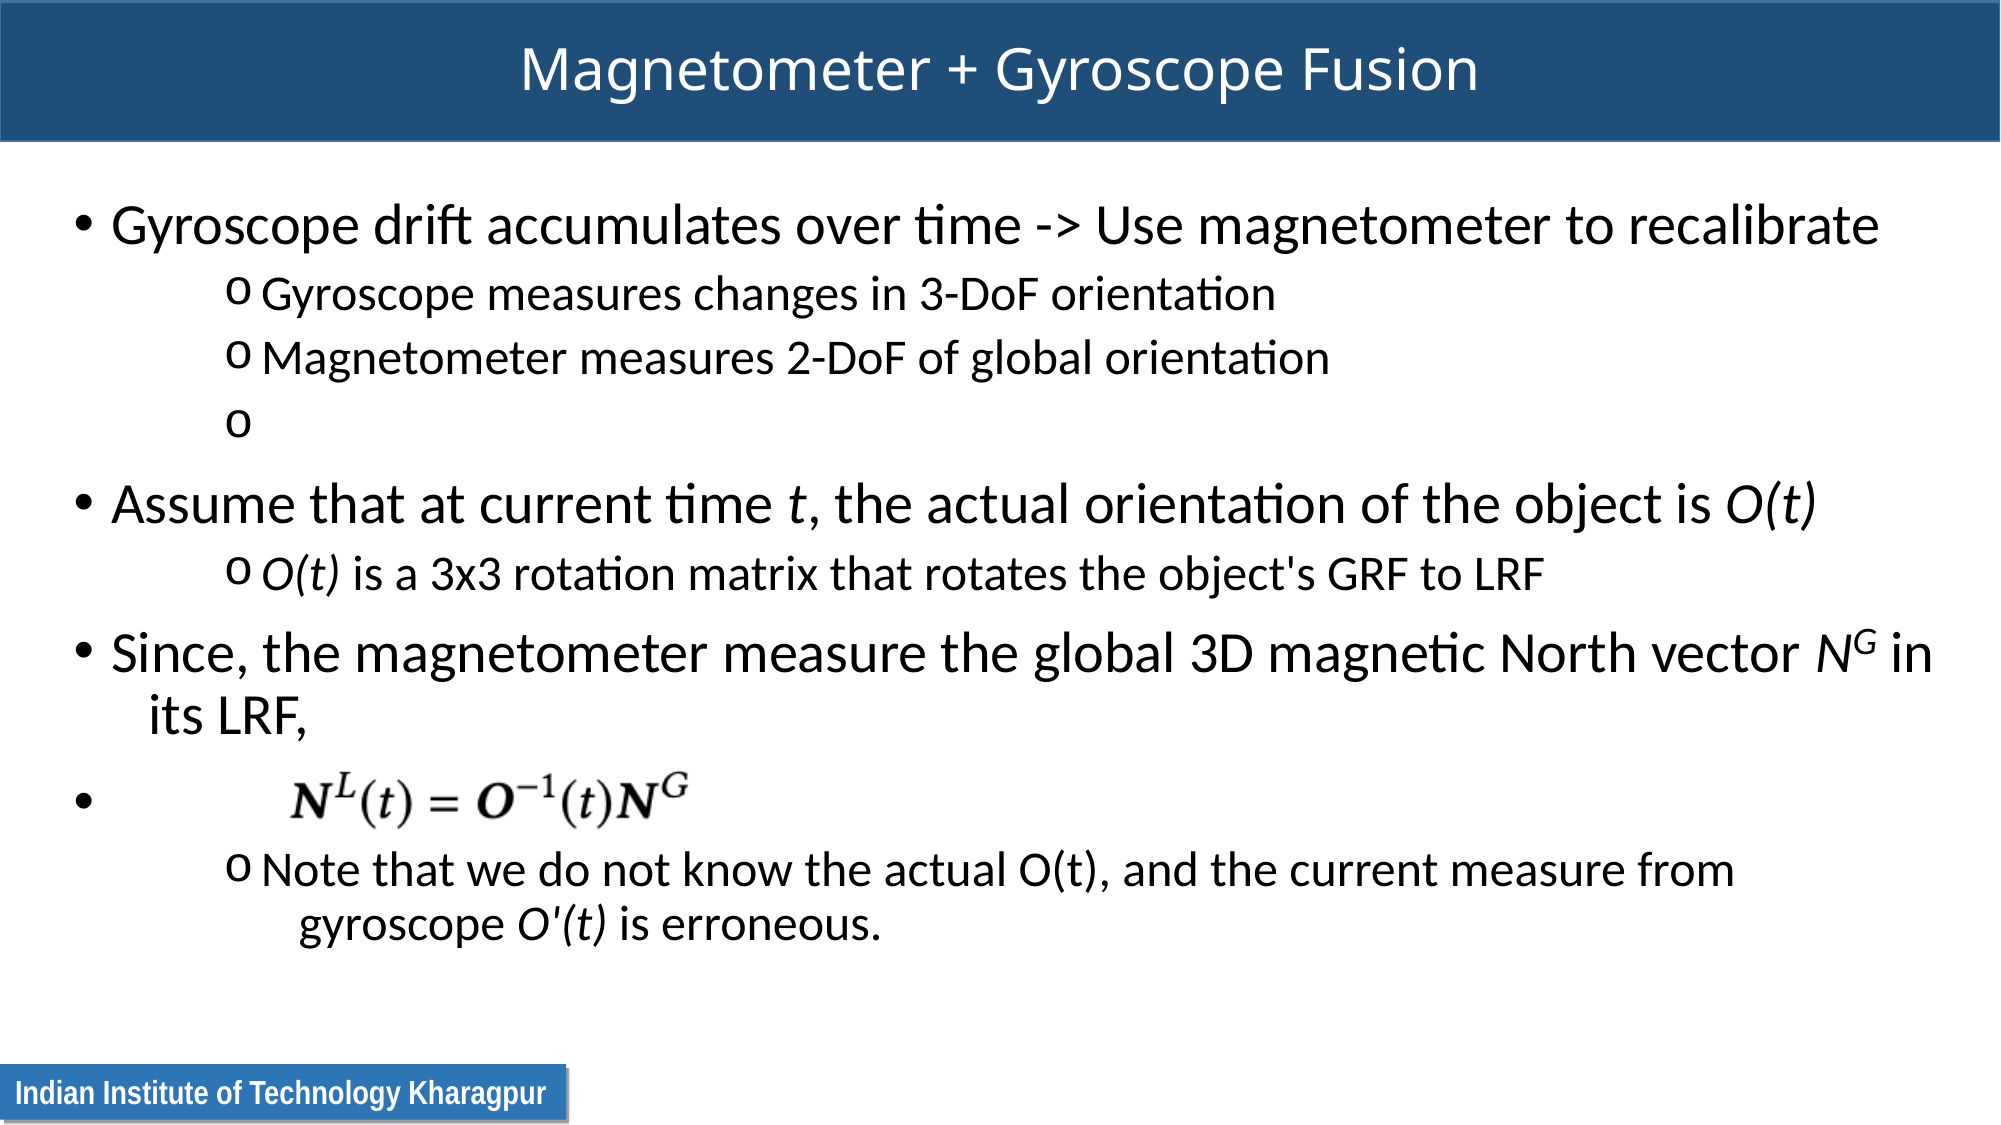

Magnetometer + Gyroscope Fusion
# Gyroscope drift accumulates over time -> Use magnetometer to recalibrate
Gyroscope measures changes in 3-DoF orientation
Magnetometer measures 2-DoF of global orientation
Assume that at current time t, the actual orientation of the object is O(t)
O(t) is a 3x3 rotation matrix that rotates the object's GRF to LRF
Since, the magnetometer measure the global 3D magnetic North vector NG in its LRF,
Note that we do not know the actual O(t), and the current measure from gyroscope O'(t) is erroneous.